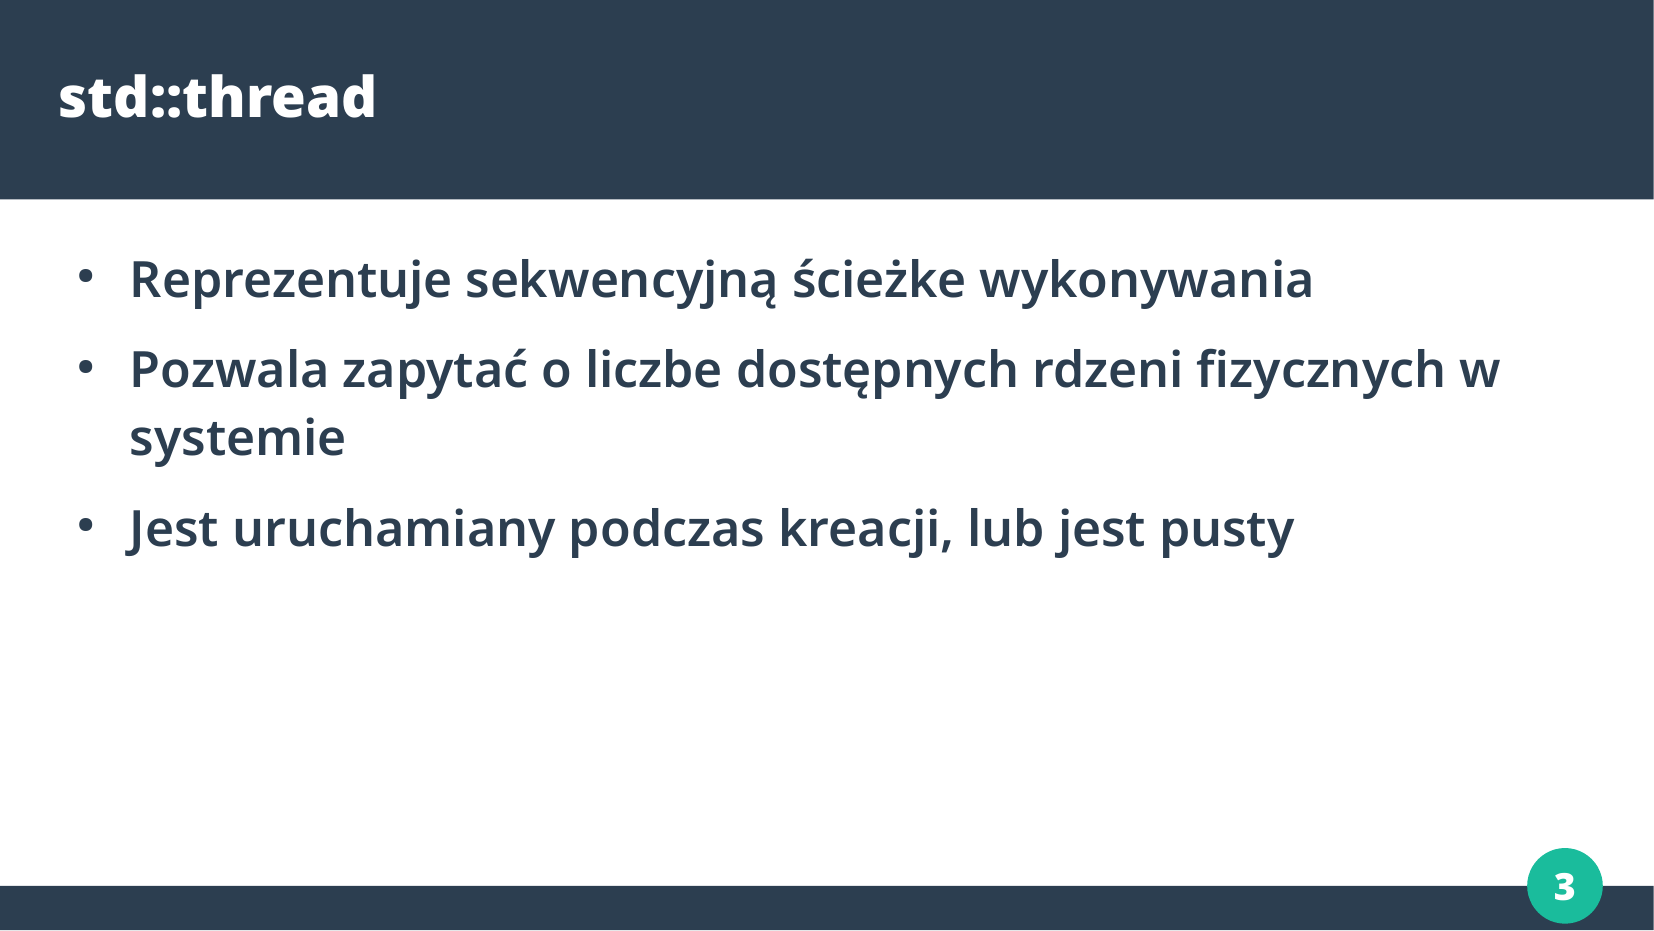

# std::thread
Reprezentuje sekwencyjną ścieżke wykonywania
Pozwala zapytać o liczbe dostępnych rdzeni fizycznych w systemie
Jest uruchamiany podczas kreacji, lub jest pusty